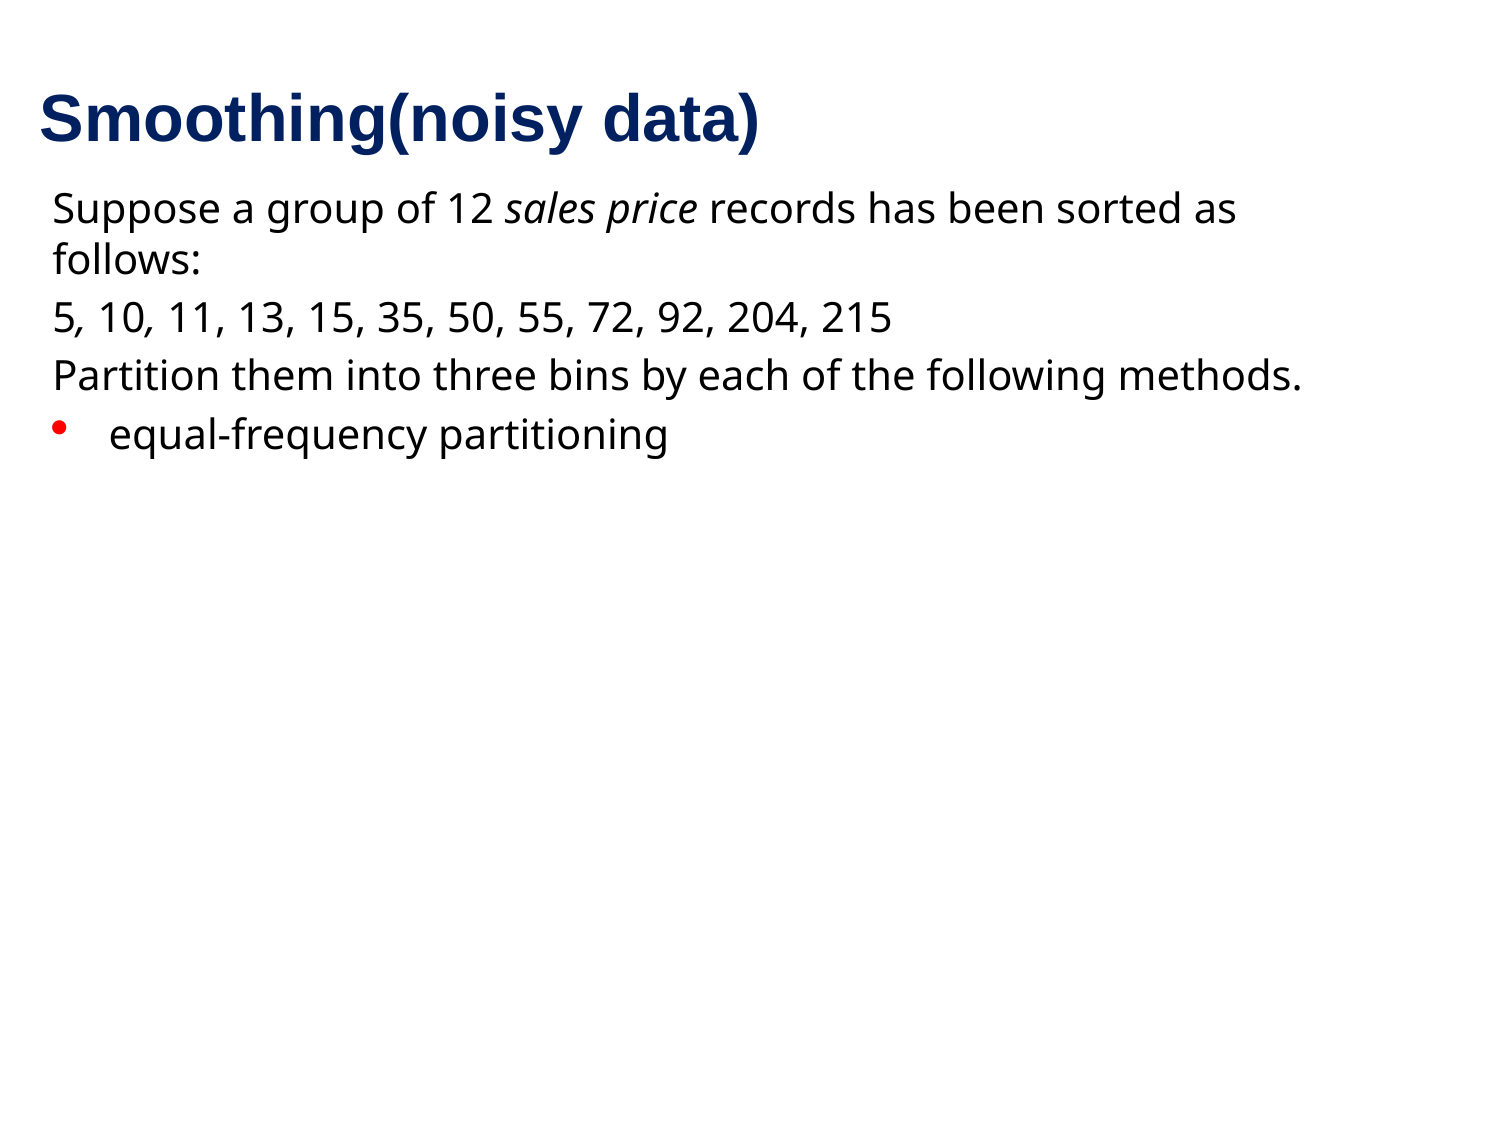

# Smoothing(noisy data)
Suppose a group of 12 sales price records has been sorted as follows:
5, 10, 11, 13, 15, 35, 50, 55, 72, 92, 204, 215
Partition them into three bins by each of the following methods.
equal-frequency partitioning